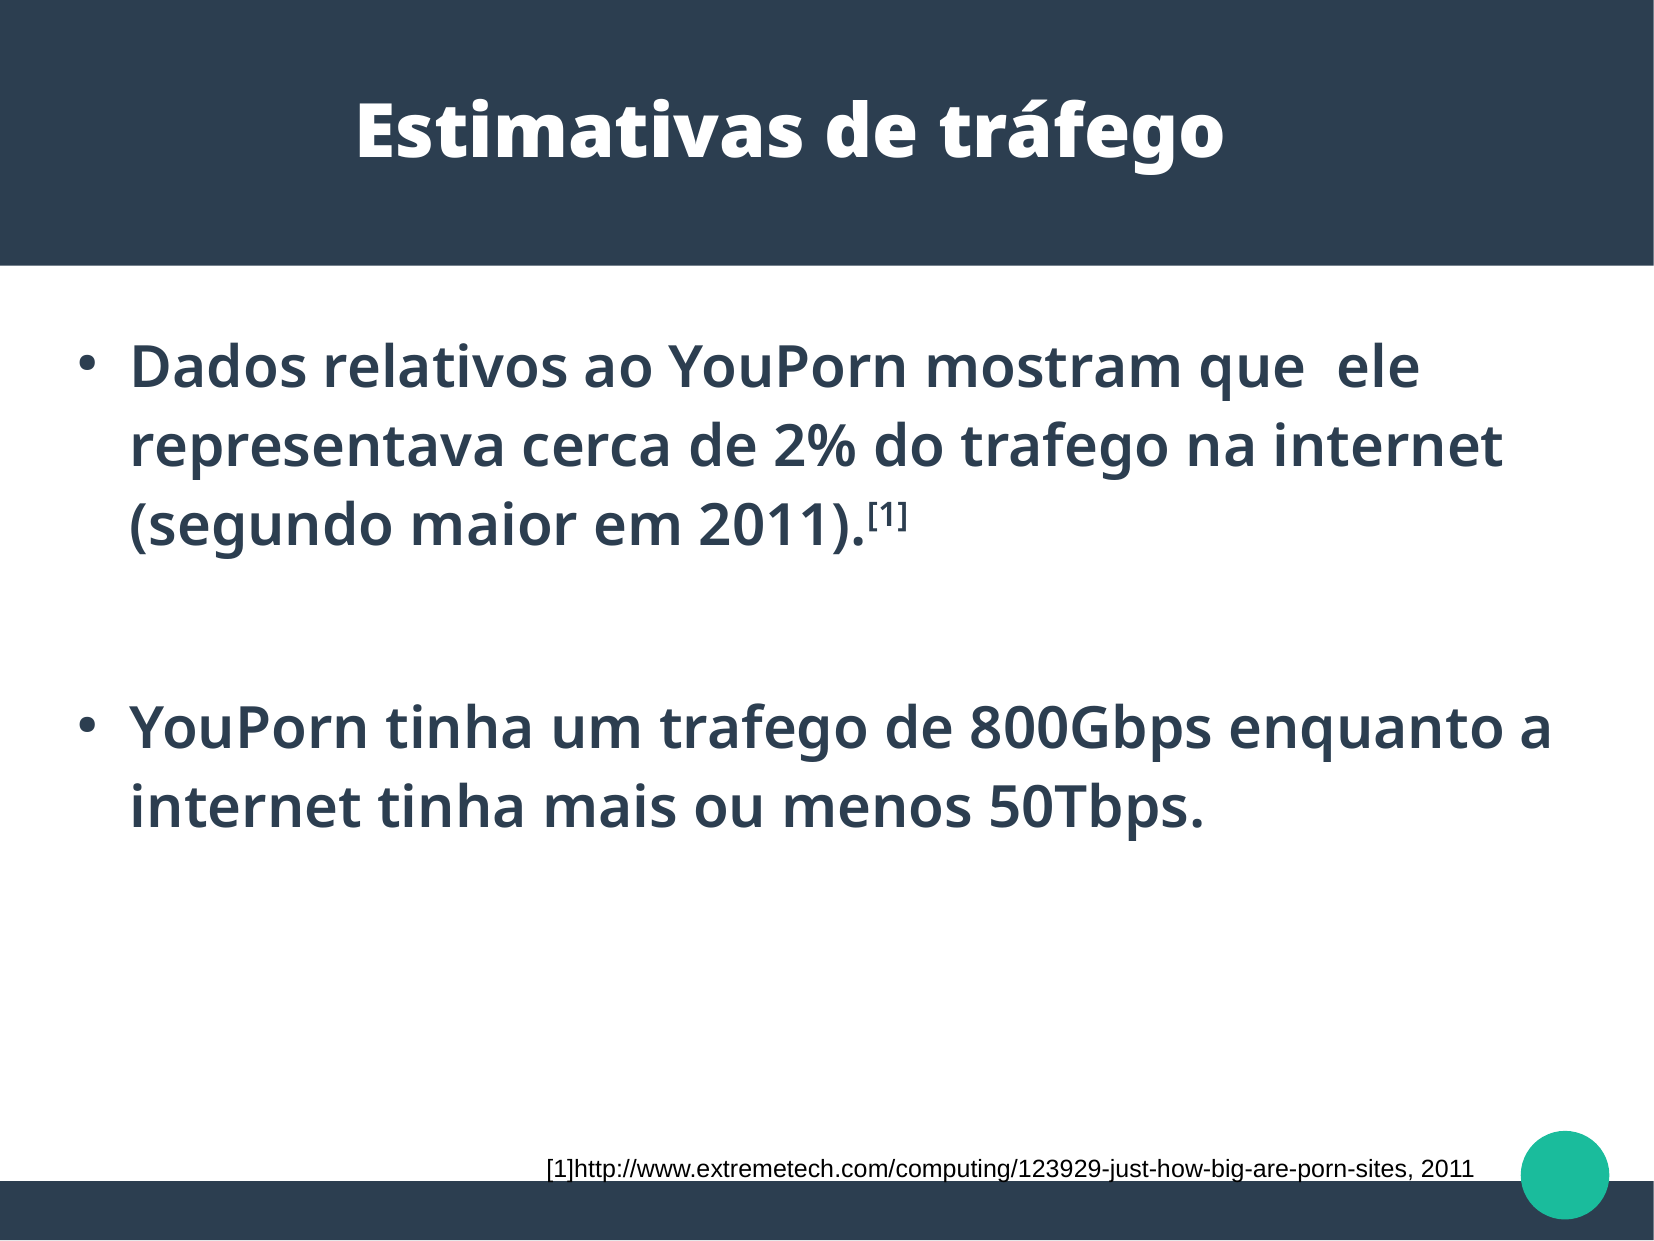

# Estimativas de tráfego
Dados relativos ao YouPorn mostram que ele representava cerca de 2% do trafego na internet (segundo maior em 2011).[1]
YouPorn tinha um trafego de 800Gbps enquanto a internet tinha mais ou menos 50Tbps.
[1]http://www.extremetech.com/computing/123929-just-how-big-are-porn-sites, 2011